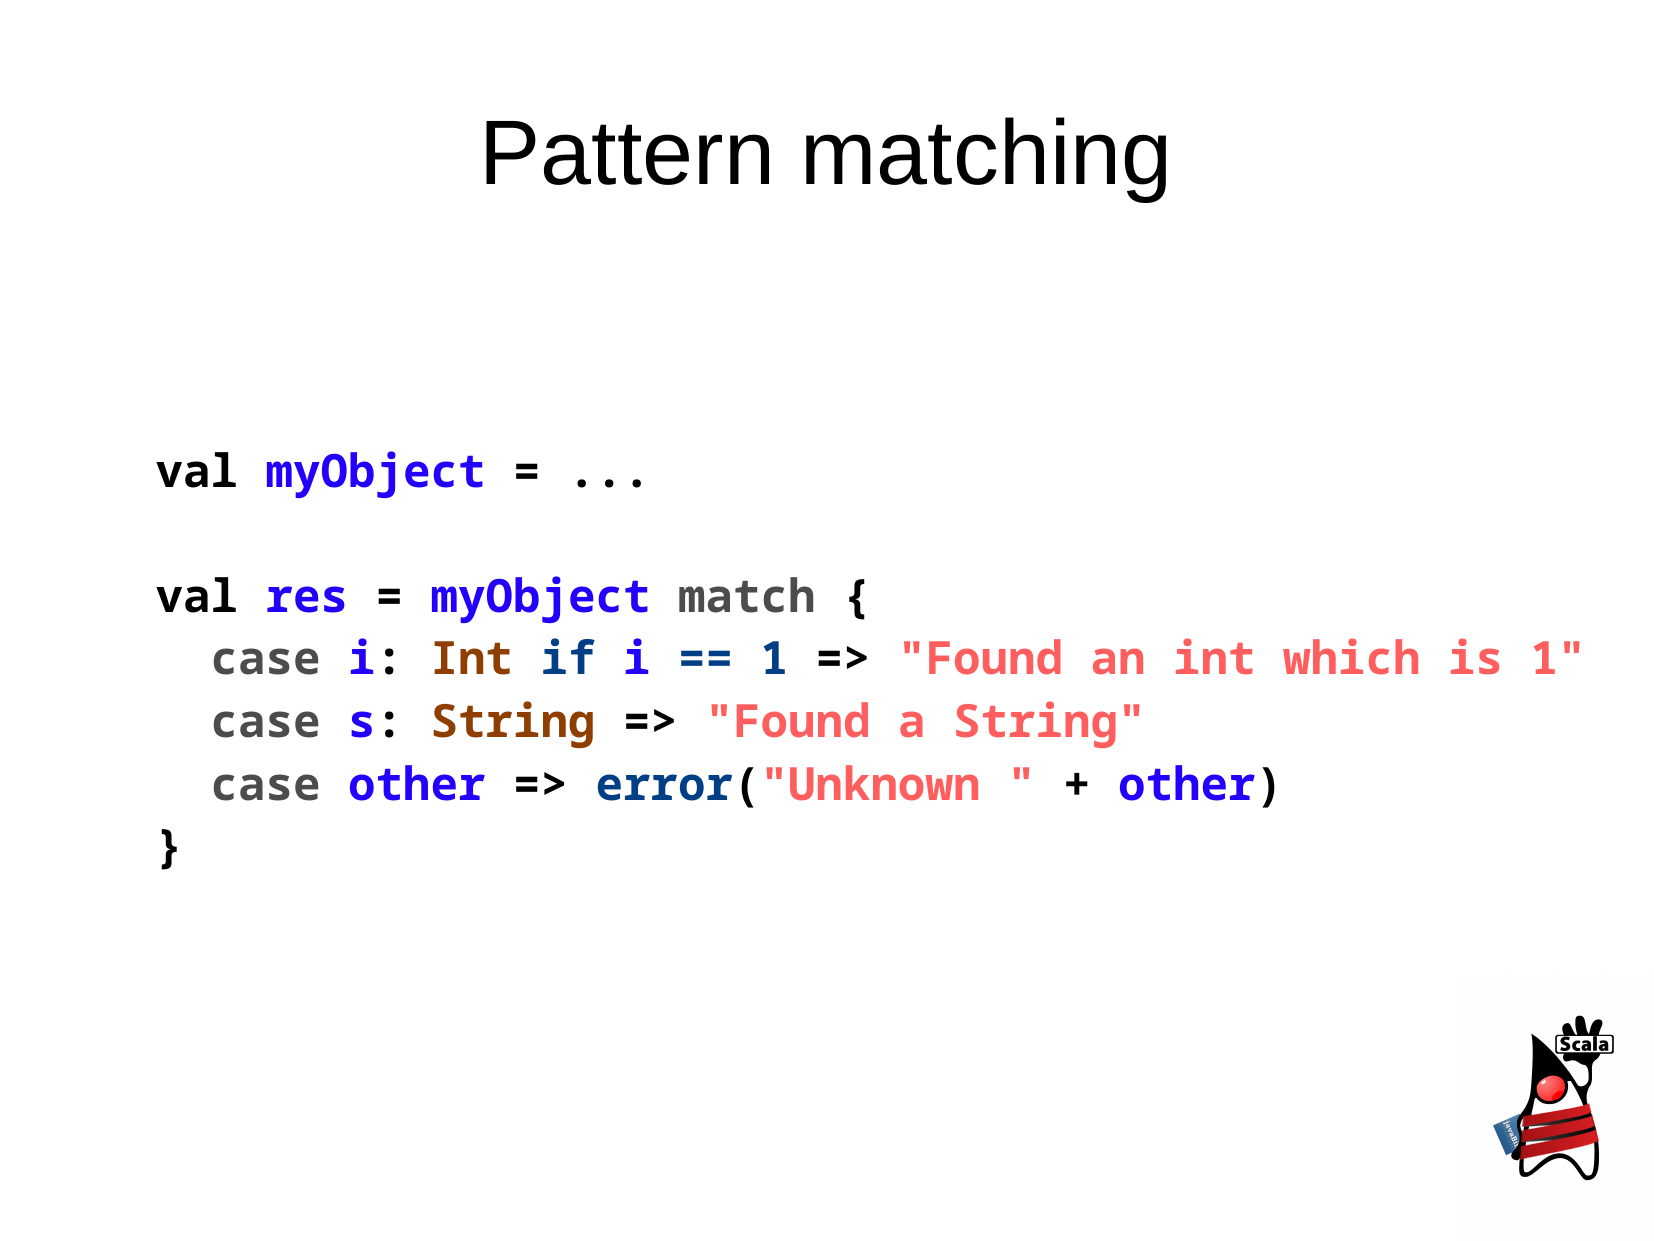

# Pattern matching
 val myObject = ...
 val res = myObject match {
 case i: Int if i == 1 => "Found an int which is 1"
 case s: String => "Found a String"
 case other => error("Unknown " + other)
 }